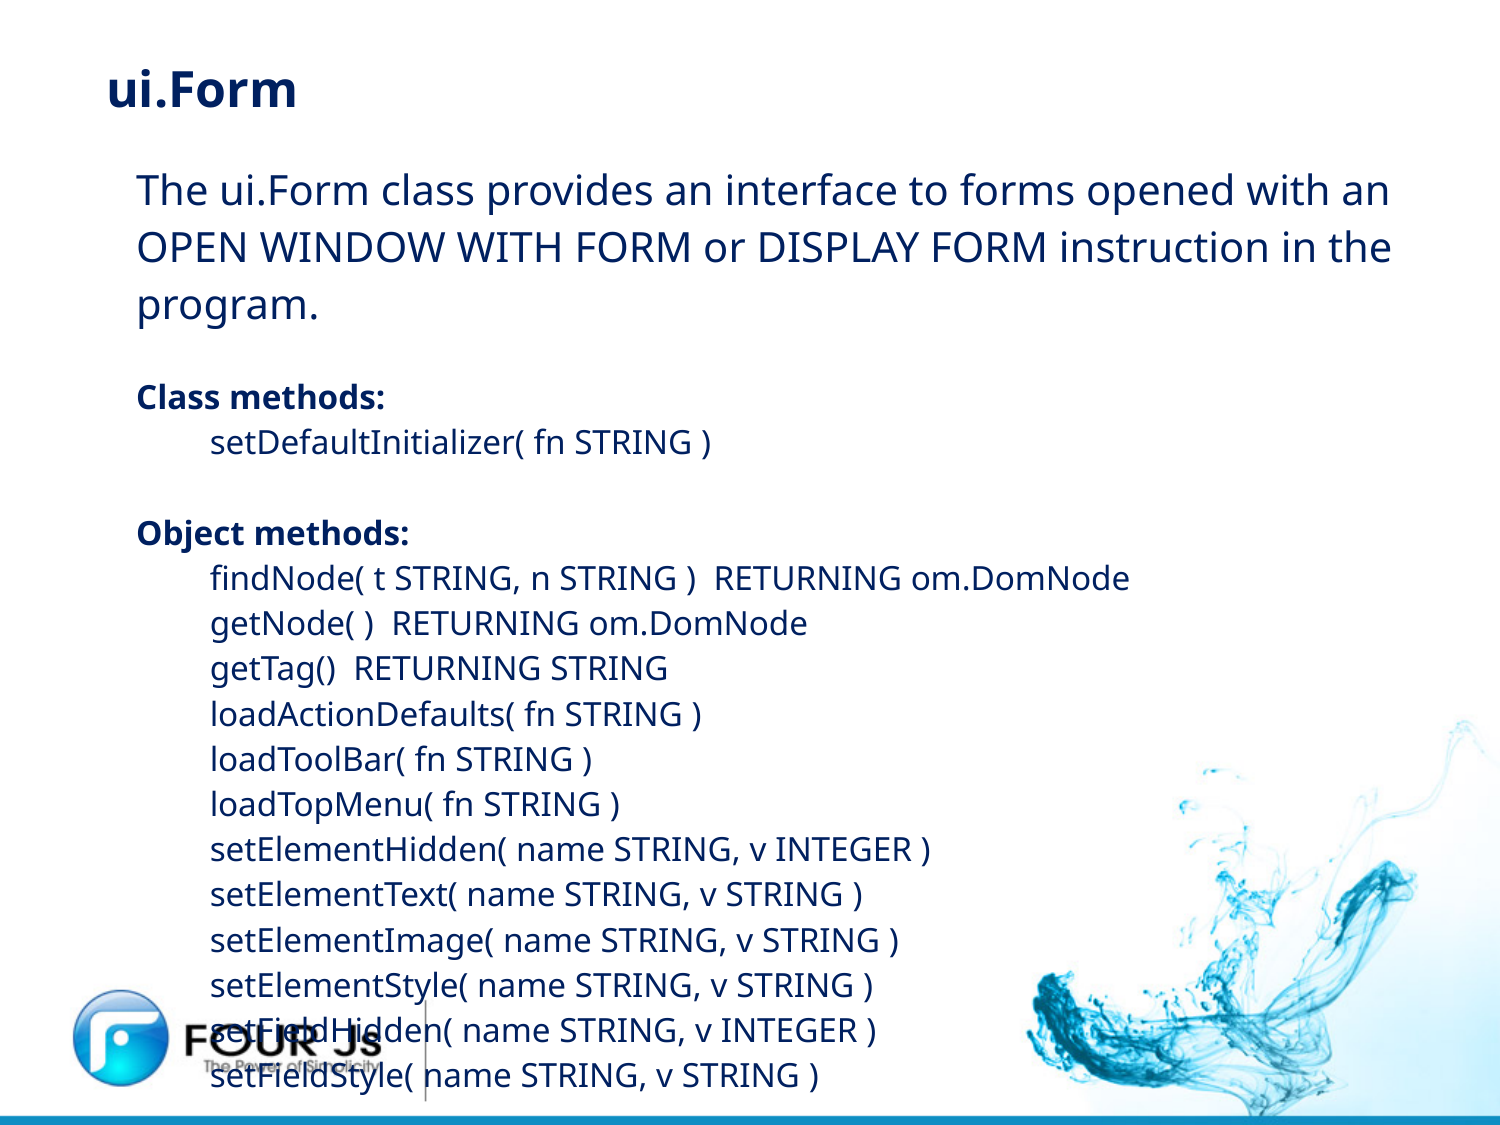

# ui.Form
The ui.Form class provides an interface to forms opened with an OPEN WINDOW WITH FORM or DISPLAY FORM instruction in the program.
Class methods:
	setDefaultInitializer( fn STRING )
Object methods:
	findNode( t STRING, n STRING )  RETURNING om.DomNode
	getNode( )  RETURNING om.DomNode
	getTag() RETURNING STRING
	loadActionDefaults( fn STRING )
	loadToolBar( fn STRING )
	loadTopMenu( fn STRING )
	setElementHidden( name STRING, v INTEGER )
	setElementText( name STRING, v STRING )
	setElementImage( name STRING, v STRING )
	setElementStyle( name STRING, v STRING )
	setFieldHidden( name STRING, v INTEGER )
	setFieldStyle( name STRING, v STRING )